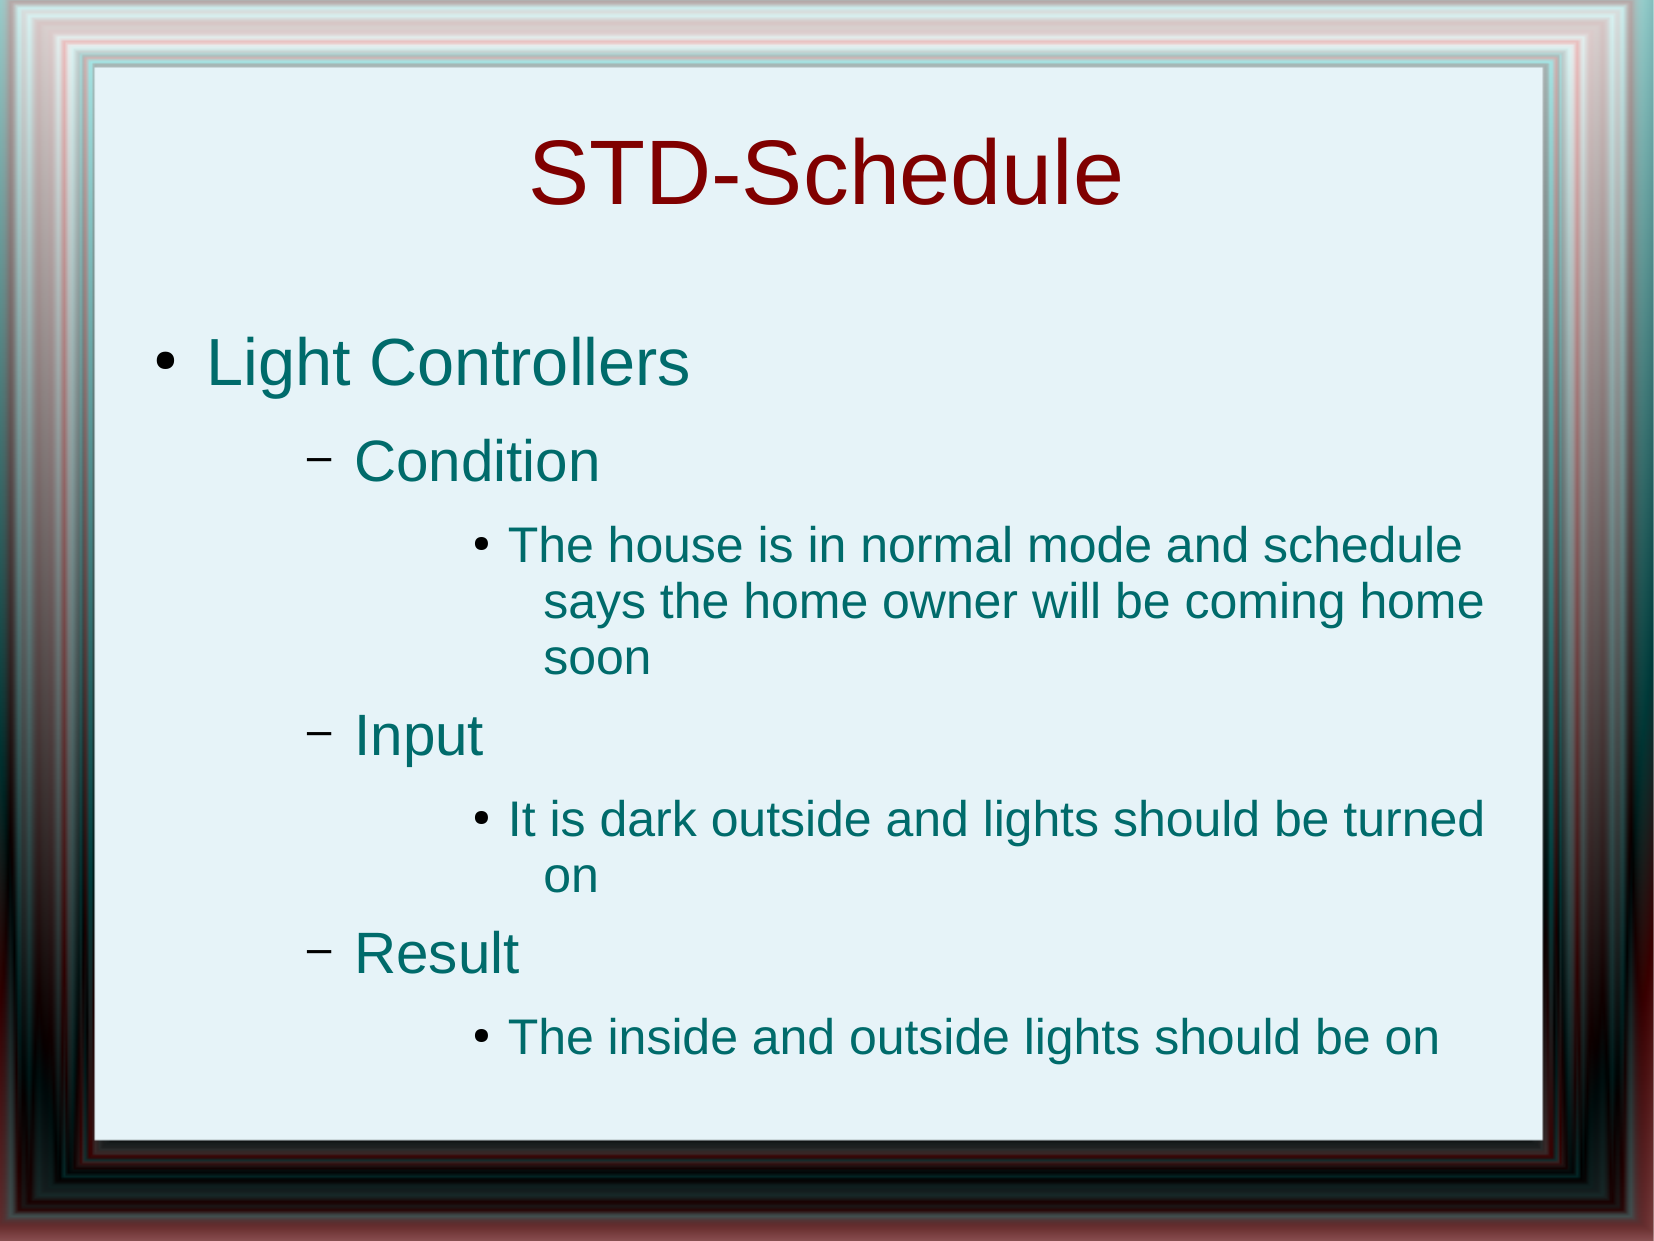

# STD-Schedule
Light Controllers
Condition
The house is in normal mode and schedule says the home owner will be coming home soon
Input
It is dark outside and lights should be turned on
Result
The inside and outside lights should be on